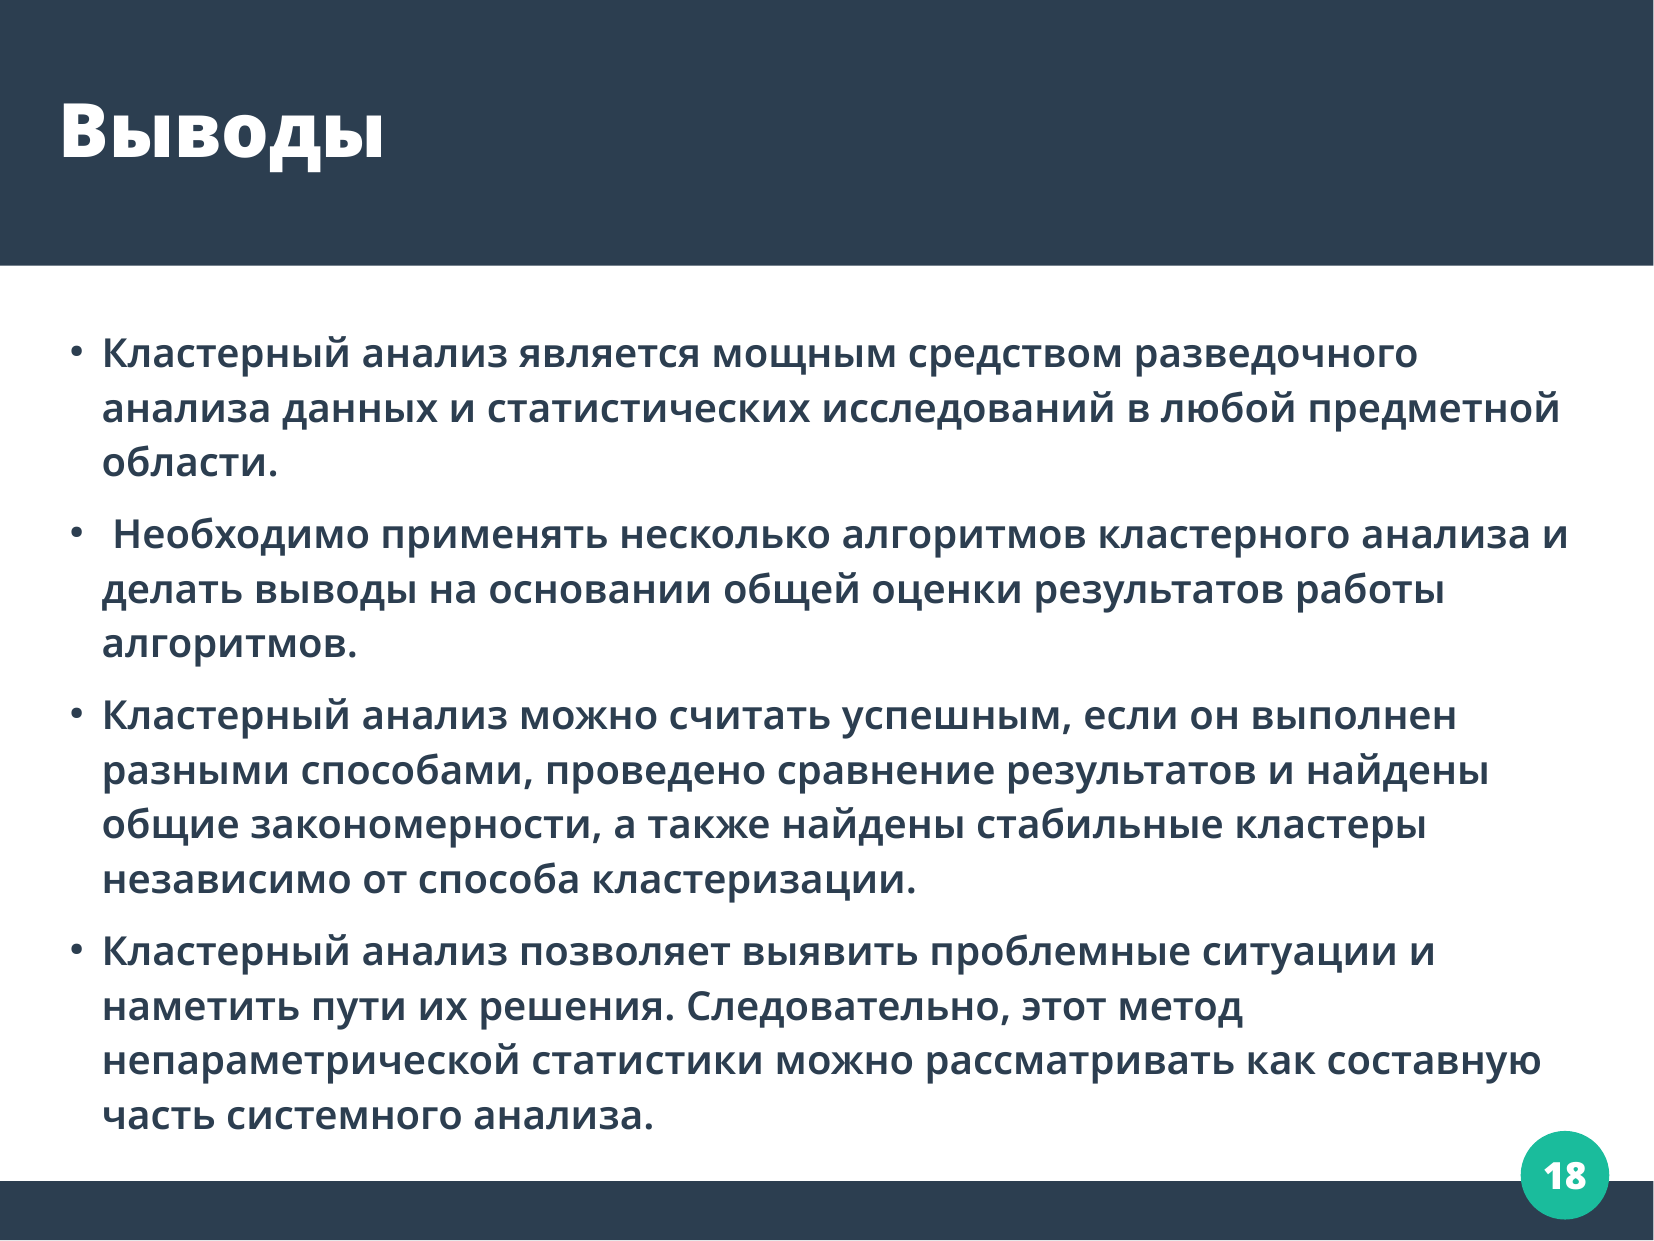

# Выводы
Кластерный анализ является мощным средством разведочного анализа данных и статистических исследований в любой предметной области.
 Необходимо применять несколько алгоритмов кластерного анализа и делать выводы на основании общей оценки результатов работы алгоритмов.
Кластерный анализ можно считать успешным, если он выполнен разными способами, проведено сравнение результатов и найдены общие закономерности, а также найдены стабильные кластеры независимо от способа кластеризации.
Кластерный анализ позволяет выявить проблемные ситуации и наметить пути их решения. Следовательно, этот метод непараметрической статистики можно рассматривать как составную часть системного анализа.
18